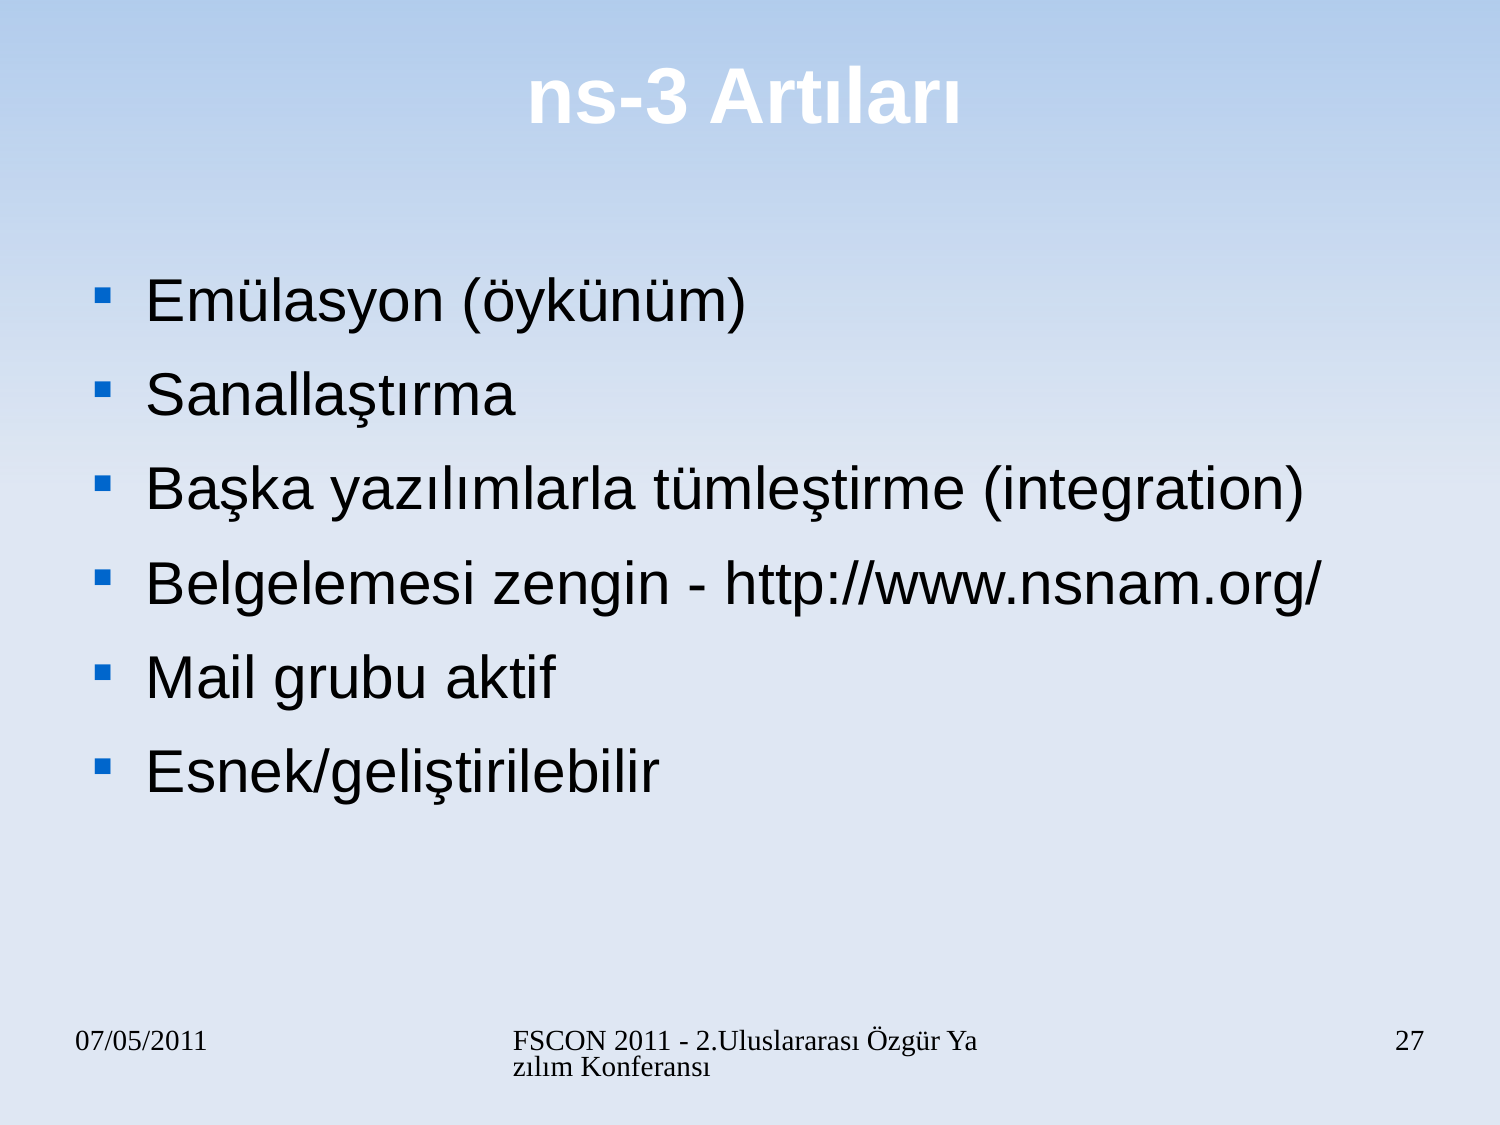

# ns-3 Artıları
Emülasyon (öykünüm)
Sanallaştırma
Başka yazılımlarla tümleştirme (integration)
Belgelemesi zengin - http://www.nsnam.org/
Mail grubu aktif
Esnek/geliştirilebilir
07/05/2011
FSCON 2011 - 2.Uluslararası Özgür Yazılım Konferansı
27